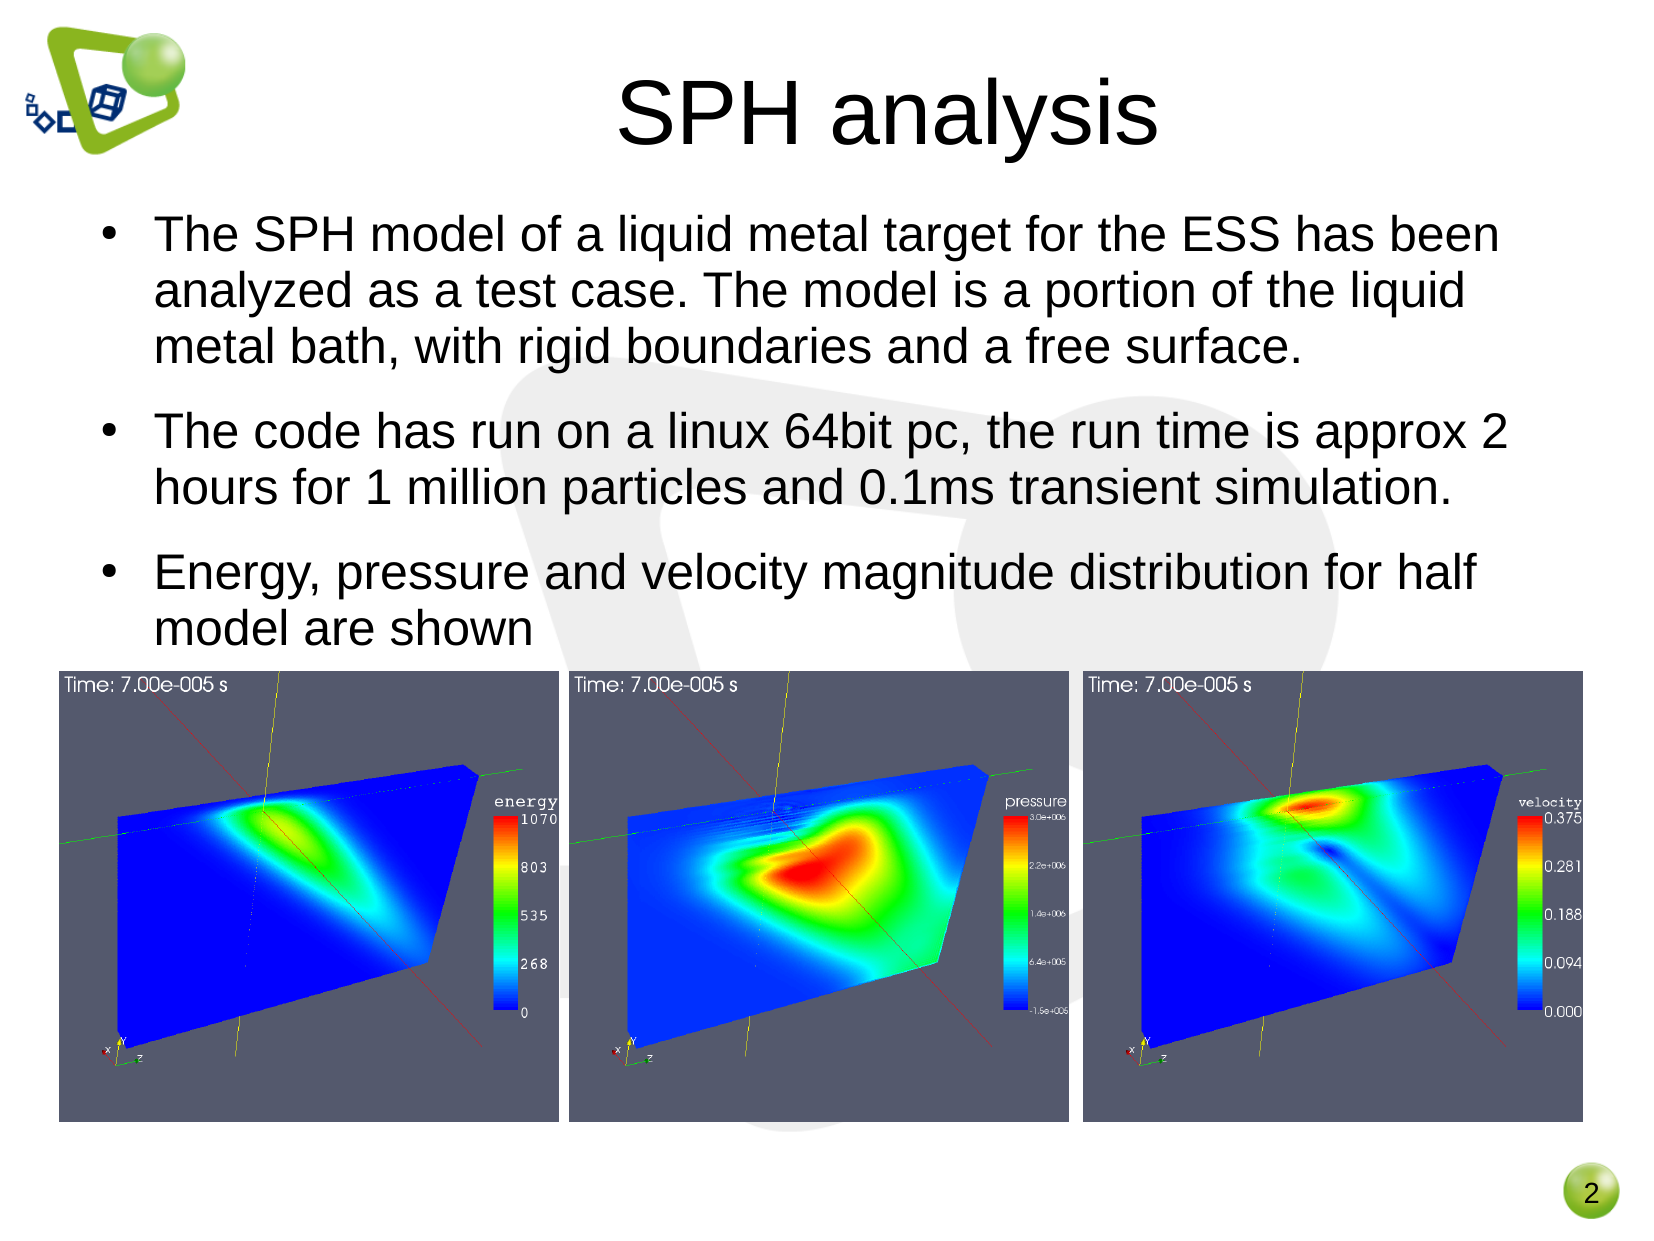

# SPH analysis
The SPH model of a liquid metal target for the ESS has been analyzed as a test case. The model is a portion of the liquid metal bath, with rigid boundaries and a free surface.
The code has run on a linux 64bit pc, the run time is approx 2 hours for 1 million particles and 0.1ms transient simulation.
Energy, pressure and velocity magnitude distribution for half model are shown